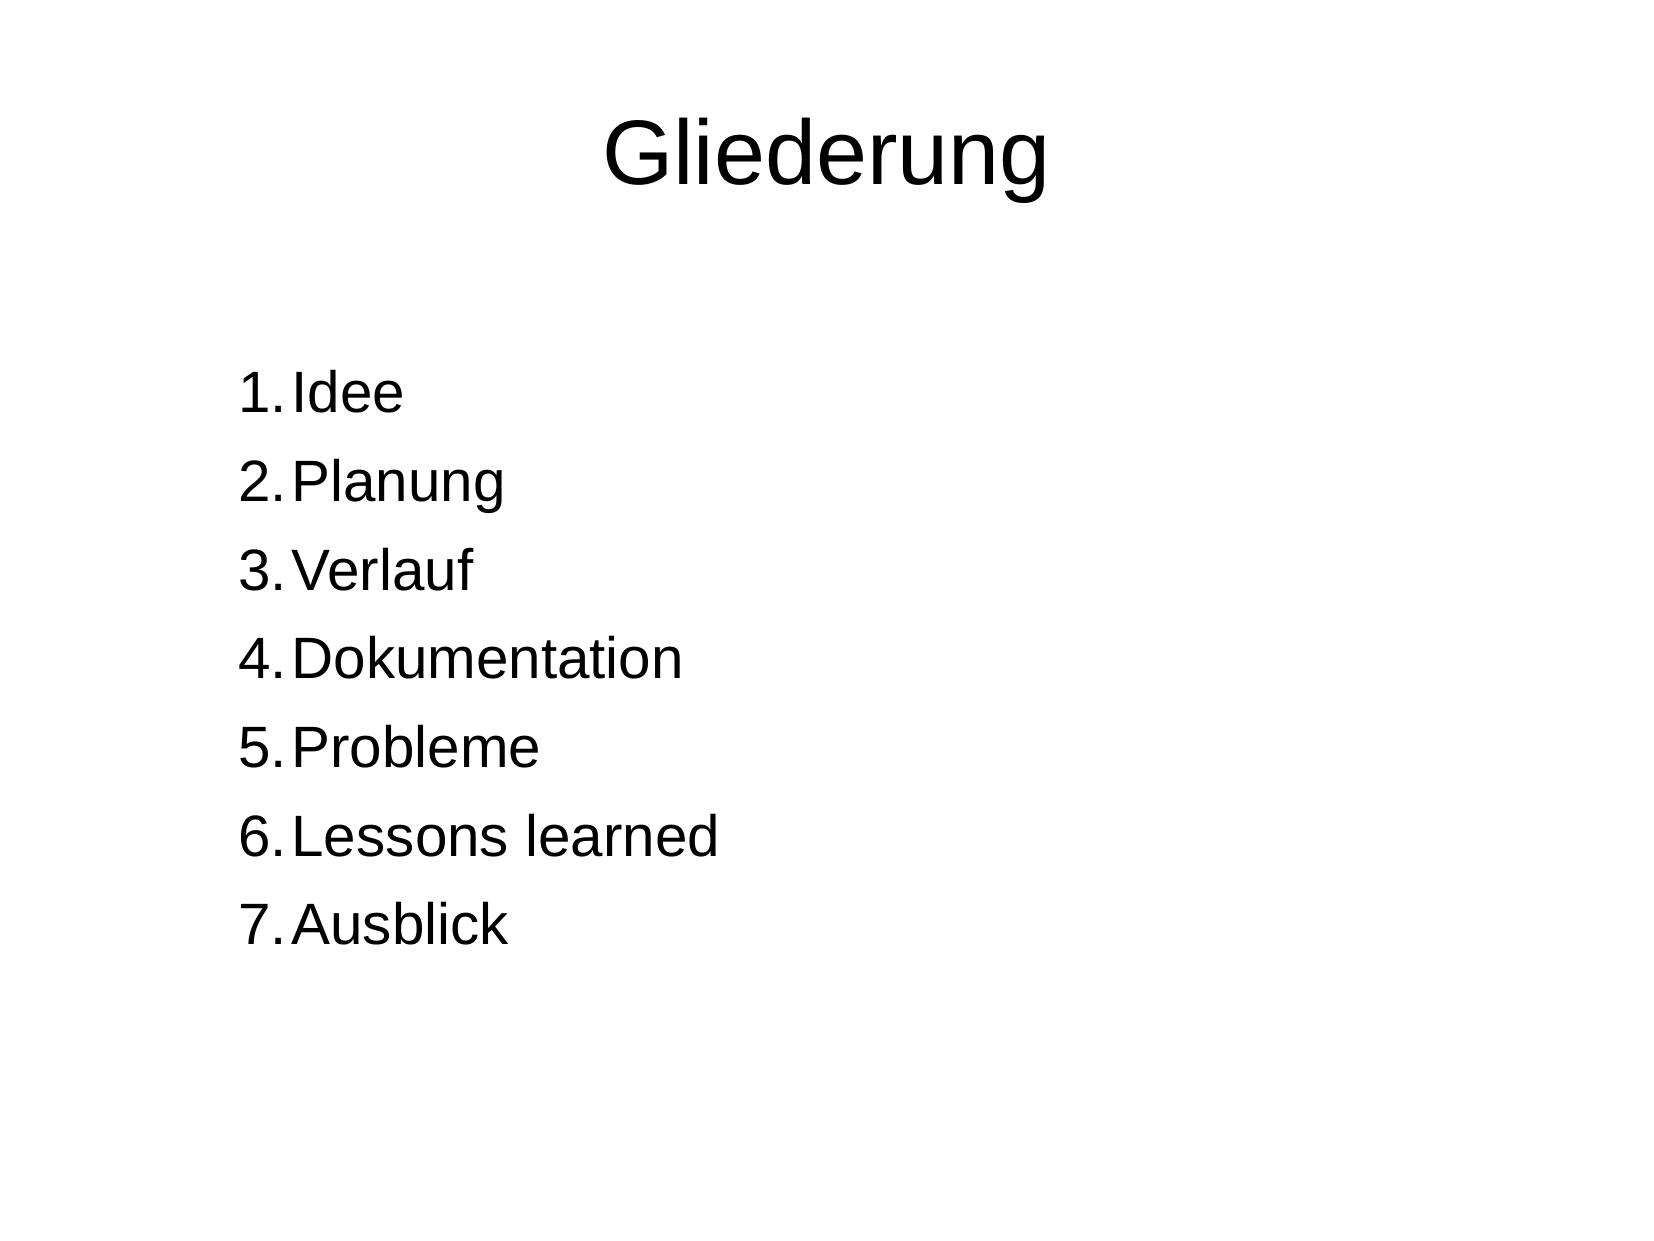

# Gliederung
Idee
Planung
Verlauf
Dokumentation
Probleme
Lessons learned
Ausblick